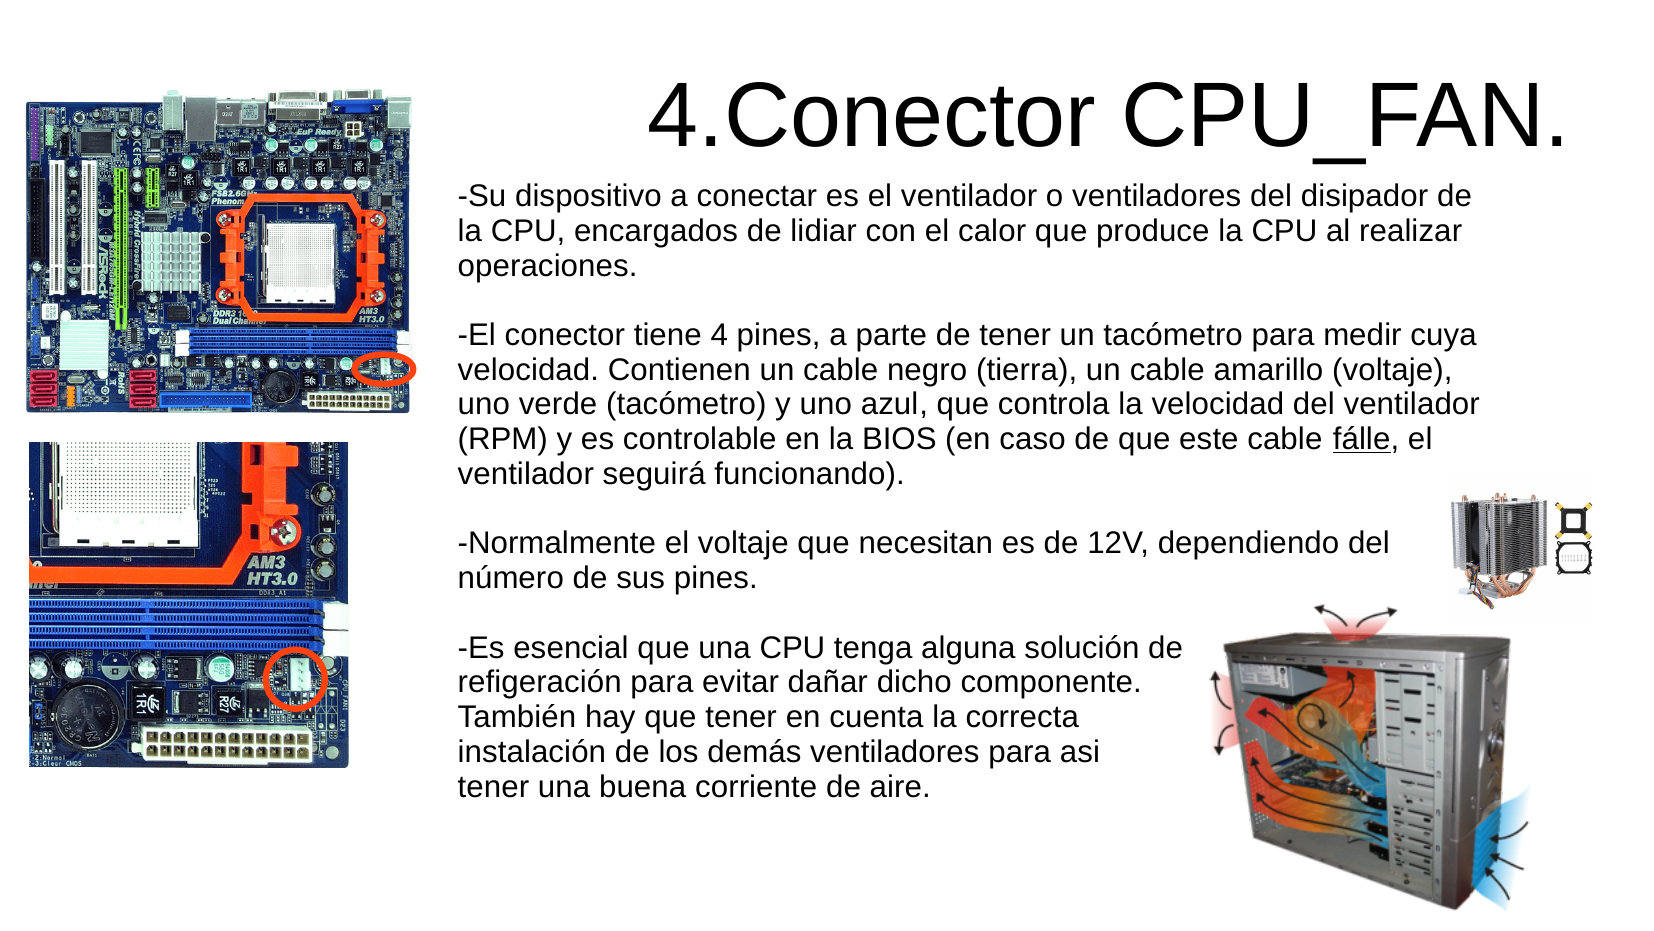

# 4.Conector CPU_FAN.
-Su dispositivo a conectar es el ventilador o ventiladores del disipador de la CPU, encargados de lidiar con el calor que produce la CPU al realizar operaciones.
-El conector tiene 4 pines, a parte de tener un tacómetro para medir cuya velocidad. Contienen un cable negro (tierra), un cable amarillo (voltaje), uno verde (tacómetro) y uno azul, que controla la velocidad del ventilador (RPM) y es controlable en la BIOS (en caso de que este cable fálle, el ventilador seguirá funcionando).
-Normalmente el voltaje que necesitan es de 12V, dependiendo del número de sus pines.
-Es esencial que una CPU tenga alguna solución de
refigeración para evitar dañar dicho componente.
También hay que tener en cuenta la correcta
instalación de los demás ventiladores para asi
tener una buena corriente de aire.